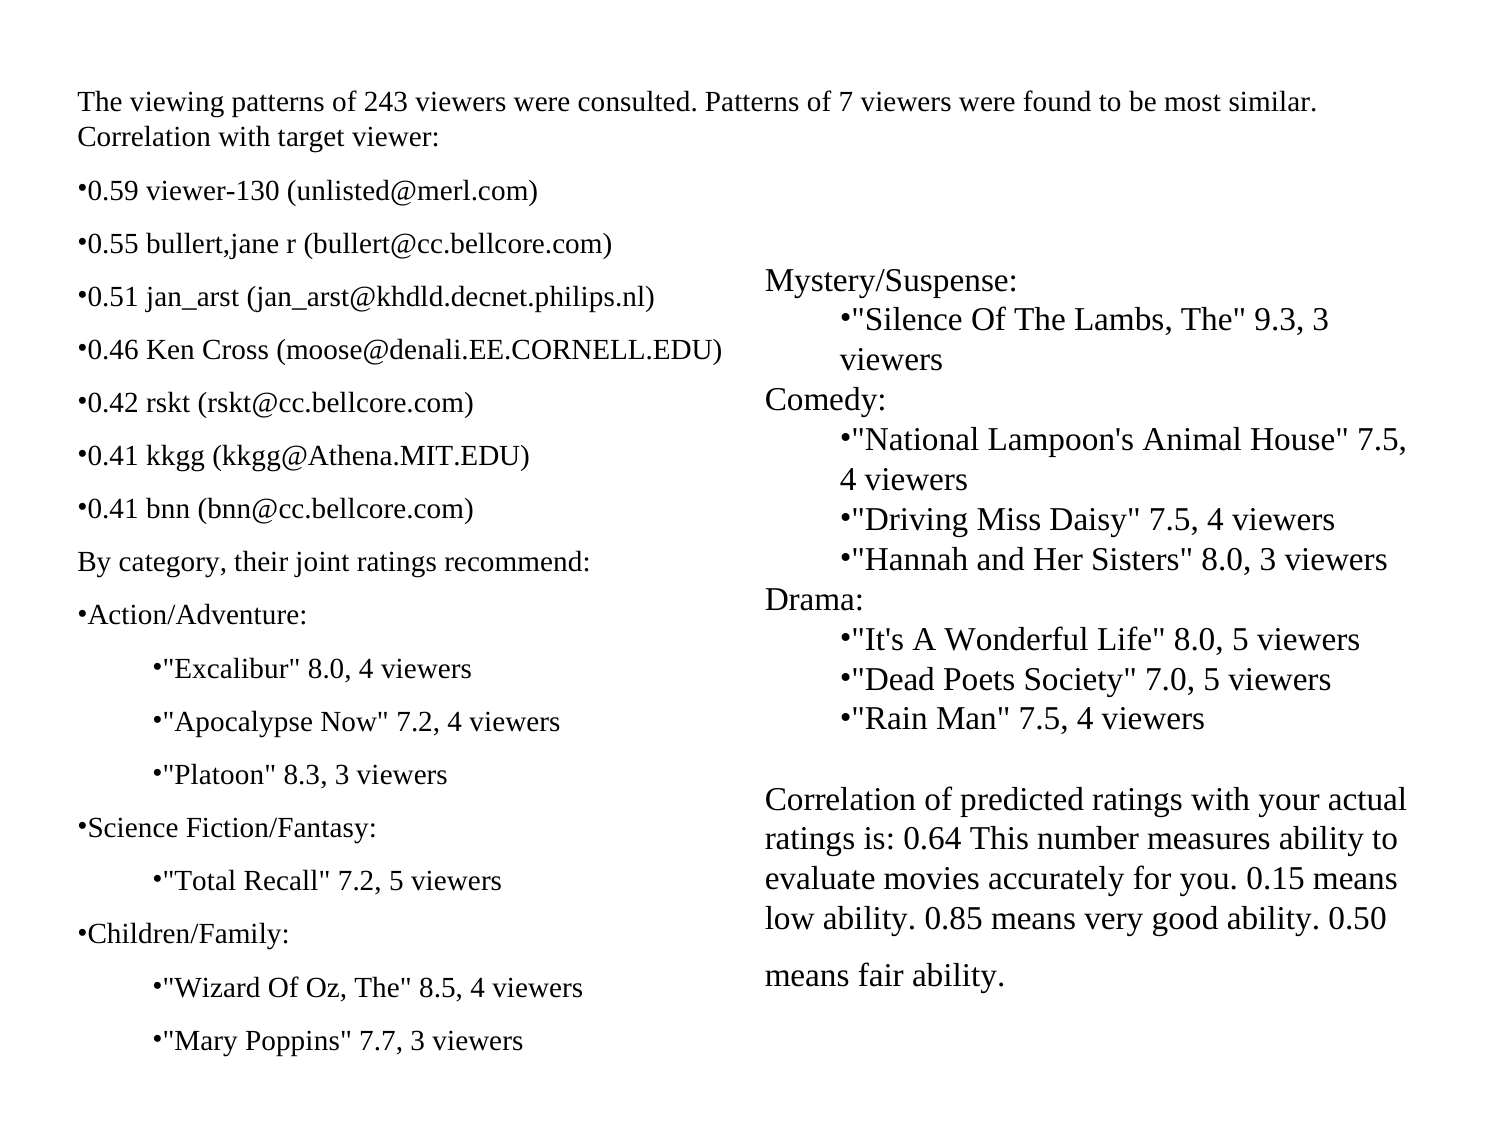

The viewing patterns of 243 viewers were consulted. Patterns of 7 viewers were found to be most similar. Correlation with target viewer:
0.59 viewer-130 (unlisted@merl.com)
0.55 bullert,jane r (bullert@cc.bellcore.com)
0.51 jan_arst (jan_arst@khdld.decnet.philips.nl)
0.46 Ken Cross (moose@denali.EE.CORNELL.EDU)
0.42 rskt (rskt@cc.bellcore.com)
0.41 kkgg (kkgg@Athena.MIT.EDU)
0.41 bnn (bnn@cc.bellcore.com)
By category, their joint ratings recommend:
Action/Adventure:
"Excalibur" 8.0, 4 viewers
"Apocalypse Now" 7.2, 4 viewers
"Platoon" 8.3, 3 viewers
Science Fiction/Fantasy:
"Total Recall" 7.2, 5 viewers
Children/Family:
"Wizard Of Oz, The" 8.5, 4 viewers
"Mary Poppins" 7.7, 3 viewers
Mystery/Suspense:
"Silence Of The Lambs, The" 9.3, 3 viewers
Comedy:
"National Lampoon's Animal House" 7.5, 4 viewers
"Driving Miss Daisy" 7.5, 4 viewers
"Hannah and Her Sisters" 8.0, 3 viewers
Drama:
"It's A Wonderful Life" 8.0, 5 viewers
"Dead Poets Society" 7.0, 5 viewers
"Rain Man" 7.5, 4 viewers
Correlation of predicted ratings with your actual ratings is: 0.64 This number measures ability to evaluate movies accurately for you. 0.15 means low ability. 0.85 means very good ability. 0.50 means fair ability.